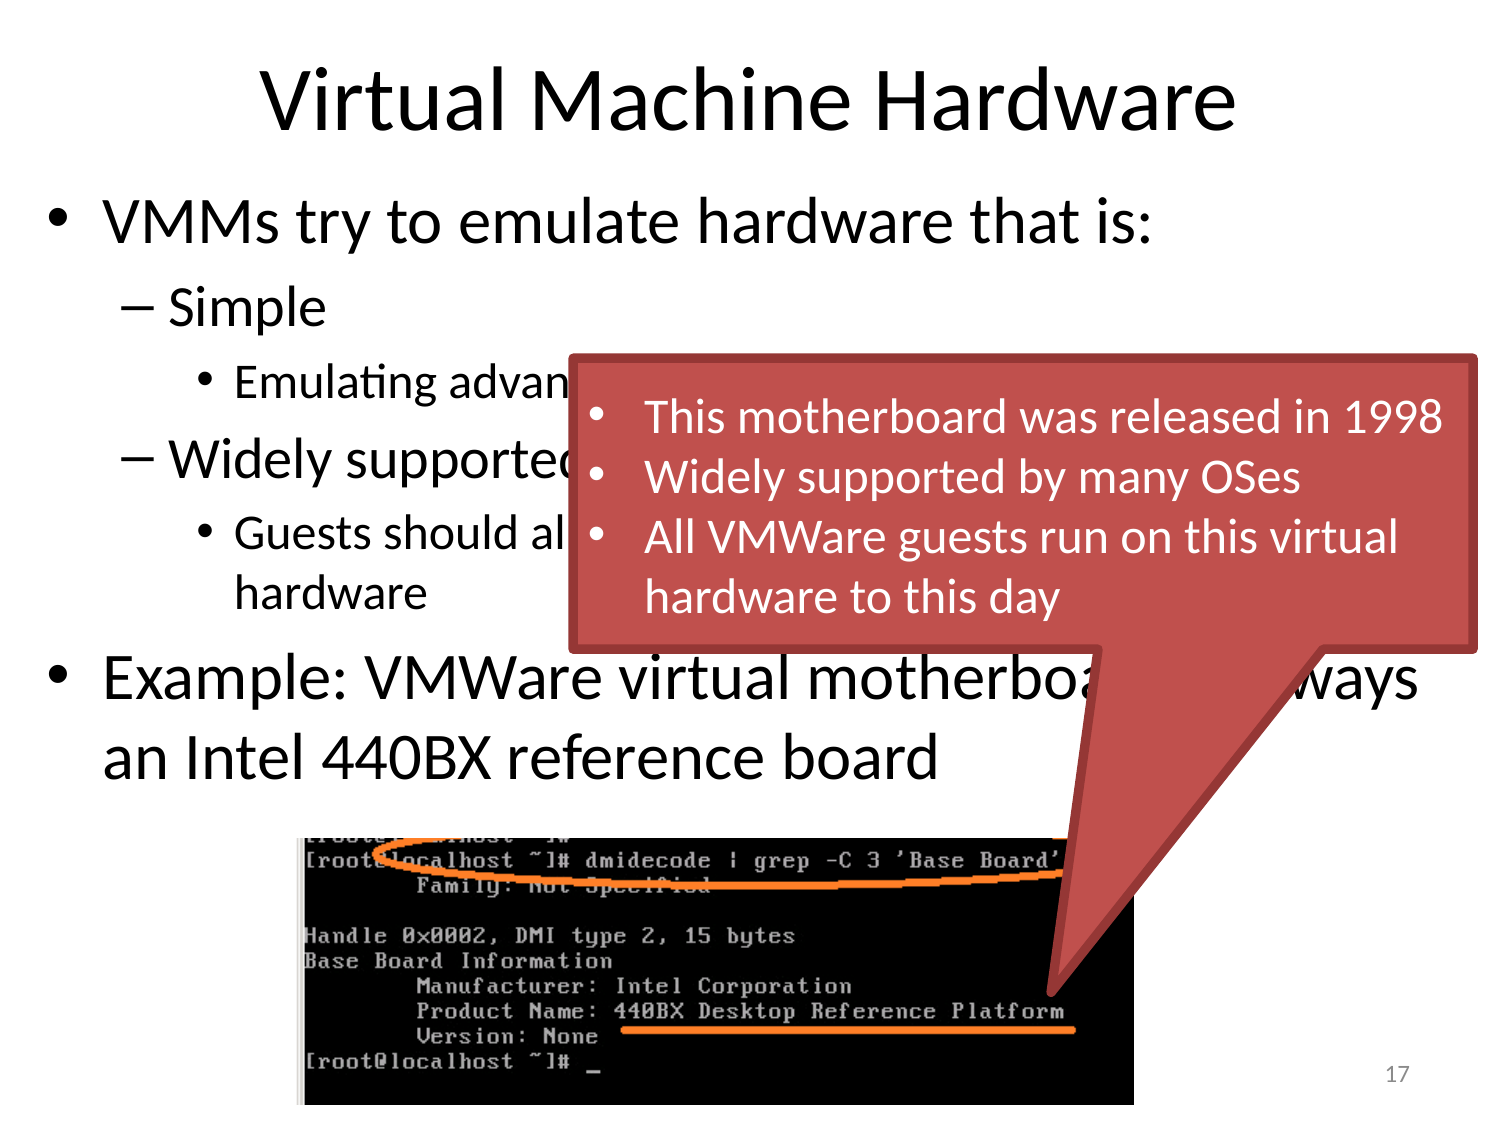

# Virtual Machine Hardware
VMMs try to emulate hardware that is:
Simple
Emulating advanced features is hard to do in software
Widely supported by device drivers
Guests should already include support for the virtual hardware
Example: VMWare virtual motherboard is always an Intel 440BX reference board
This motherboard was released in 1998
Widely supported by many OSes
All VMWare guests run on this virtual hardware to this day